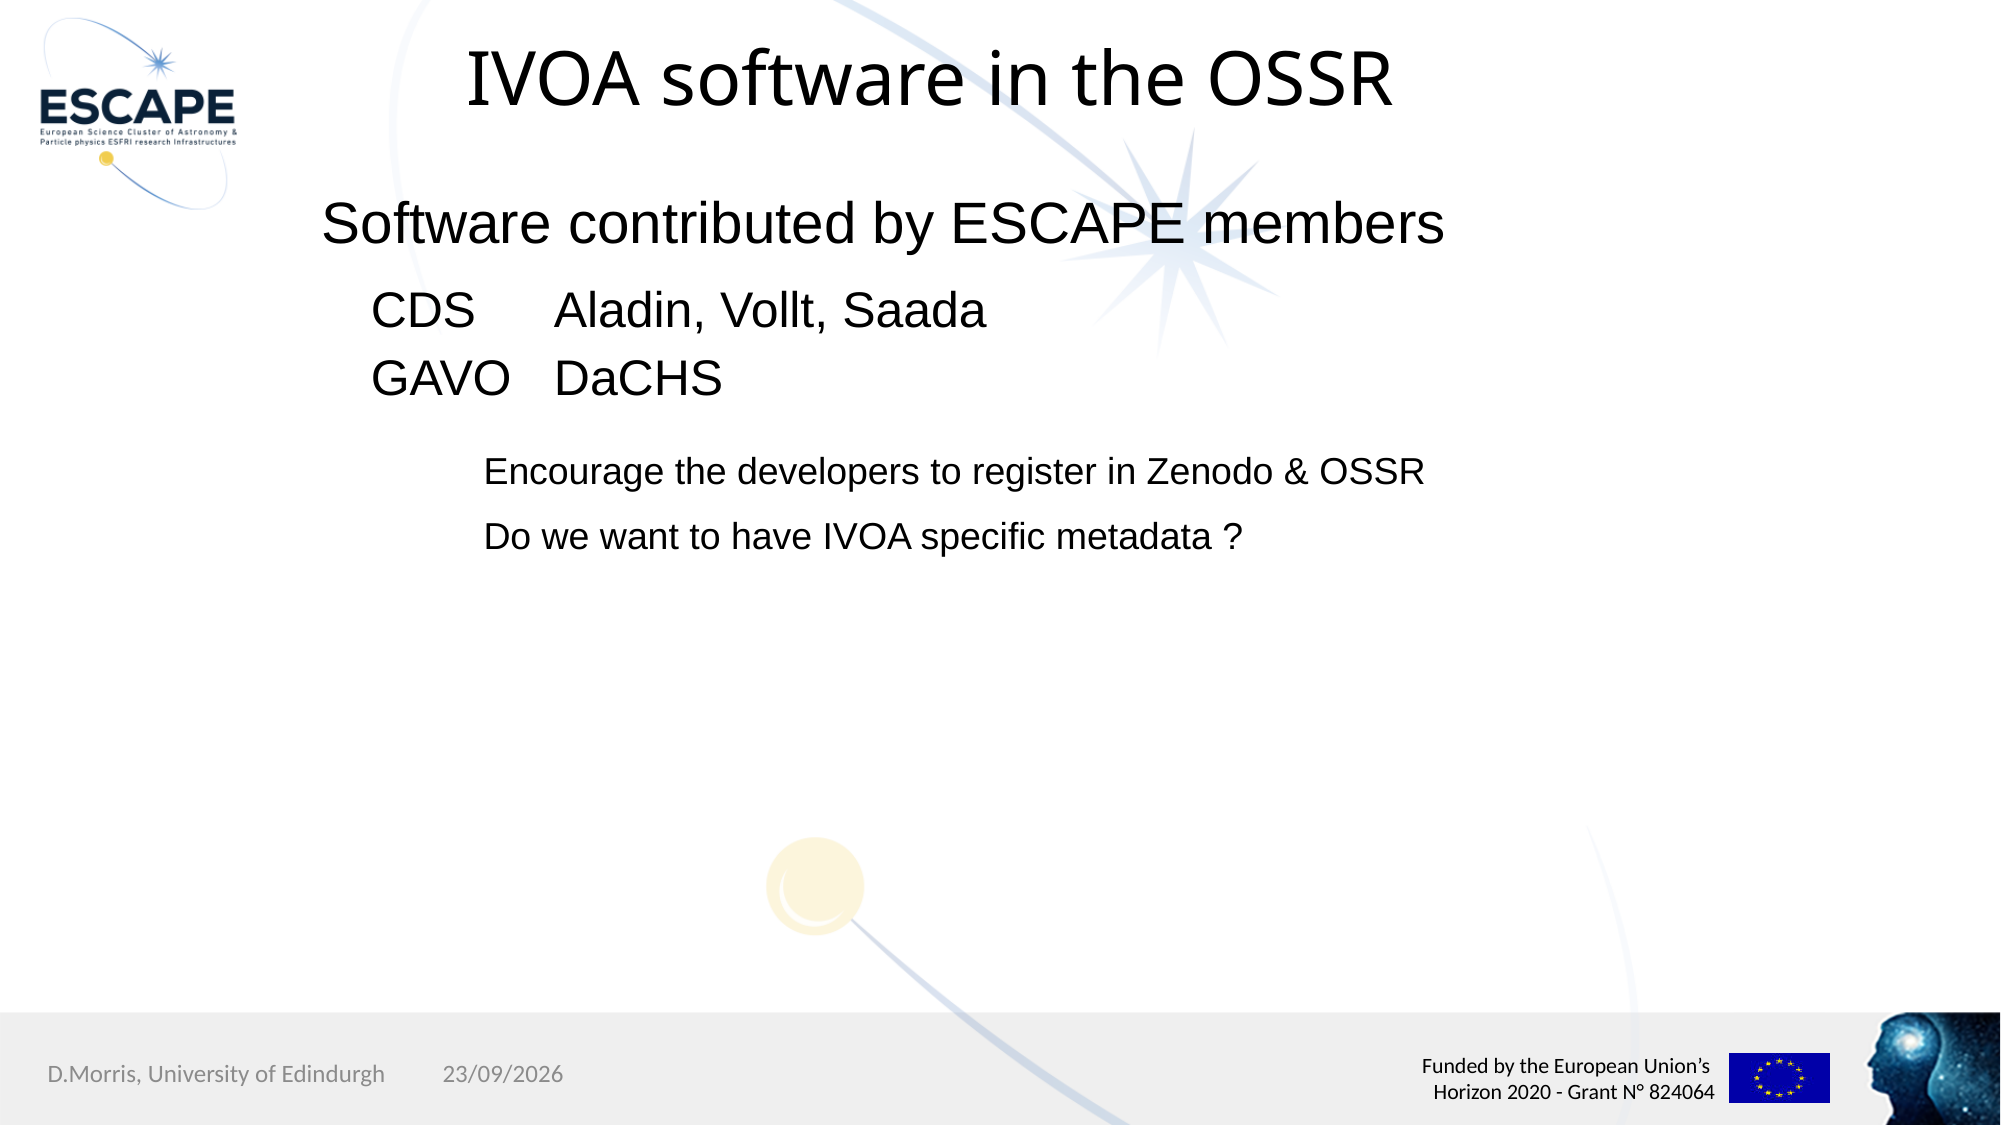

# IVOA software in the OSSR
Software contributed by ESCAPE members
CDS
Aladin, Vollt, Saada
GAVO
DaCHS
Encourage the developers to register in Zenodo & OSSR
Do we want to have IVOA specific metadata ?
D.Morris, University of Edindurgh